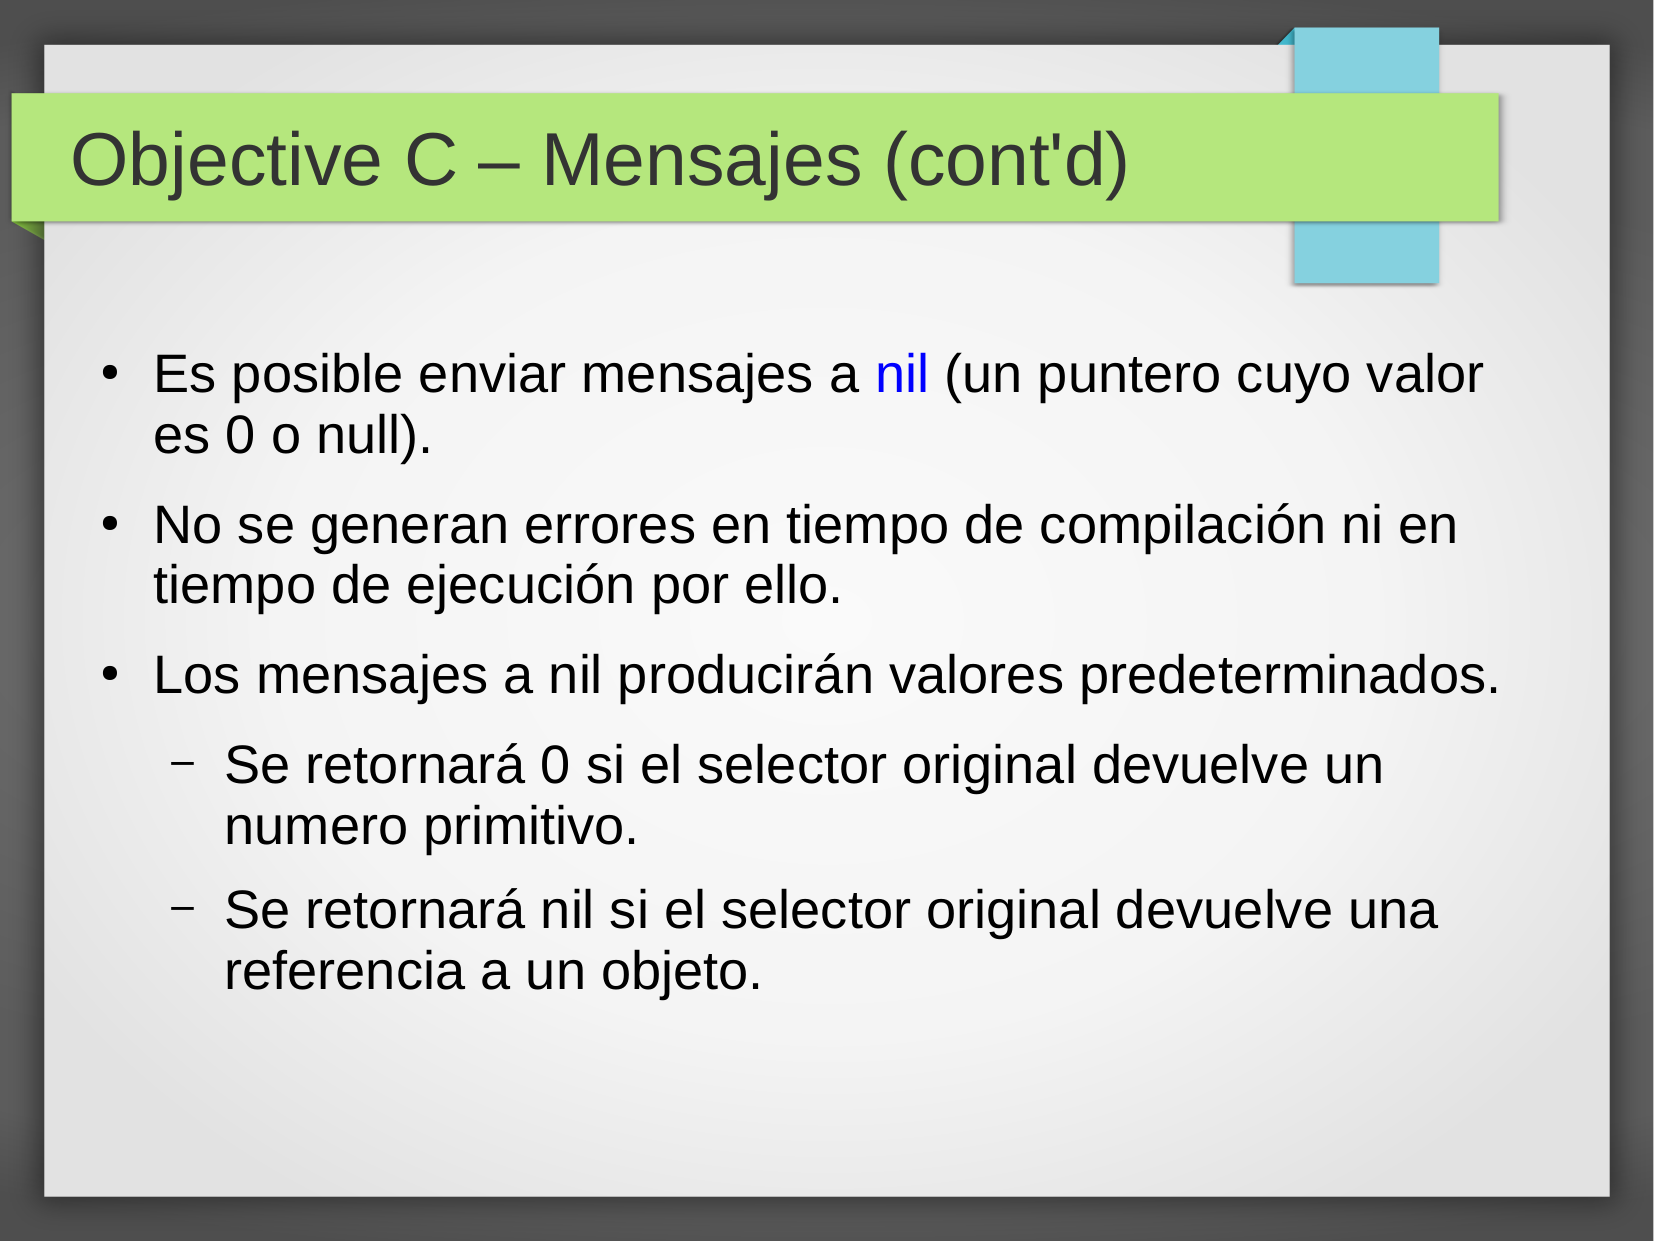

# Objective C – Mensajes (cont'd)
Es posible enviar mensajes a nil (un puntero cuyo valor es 0 o null).
No se generan errores en tiempo de compilación ni en tiempo de ejecución por ello.
Los mensajes a nil producirán valores predeterminados.
Se retornará 0 si el selector original devuelve un numero primitivo.
Se retornará nil si el selector original devuelve una referencia a un objeto.